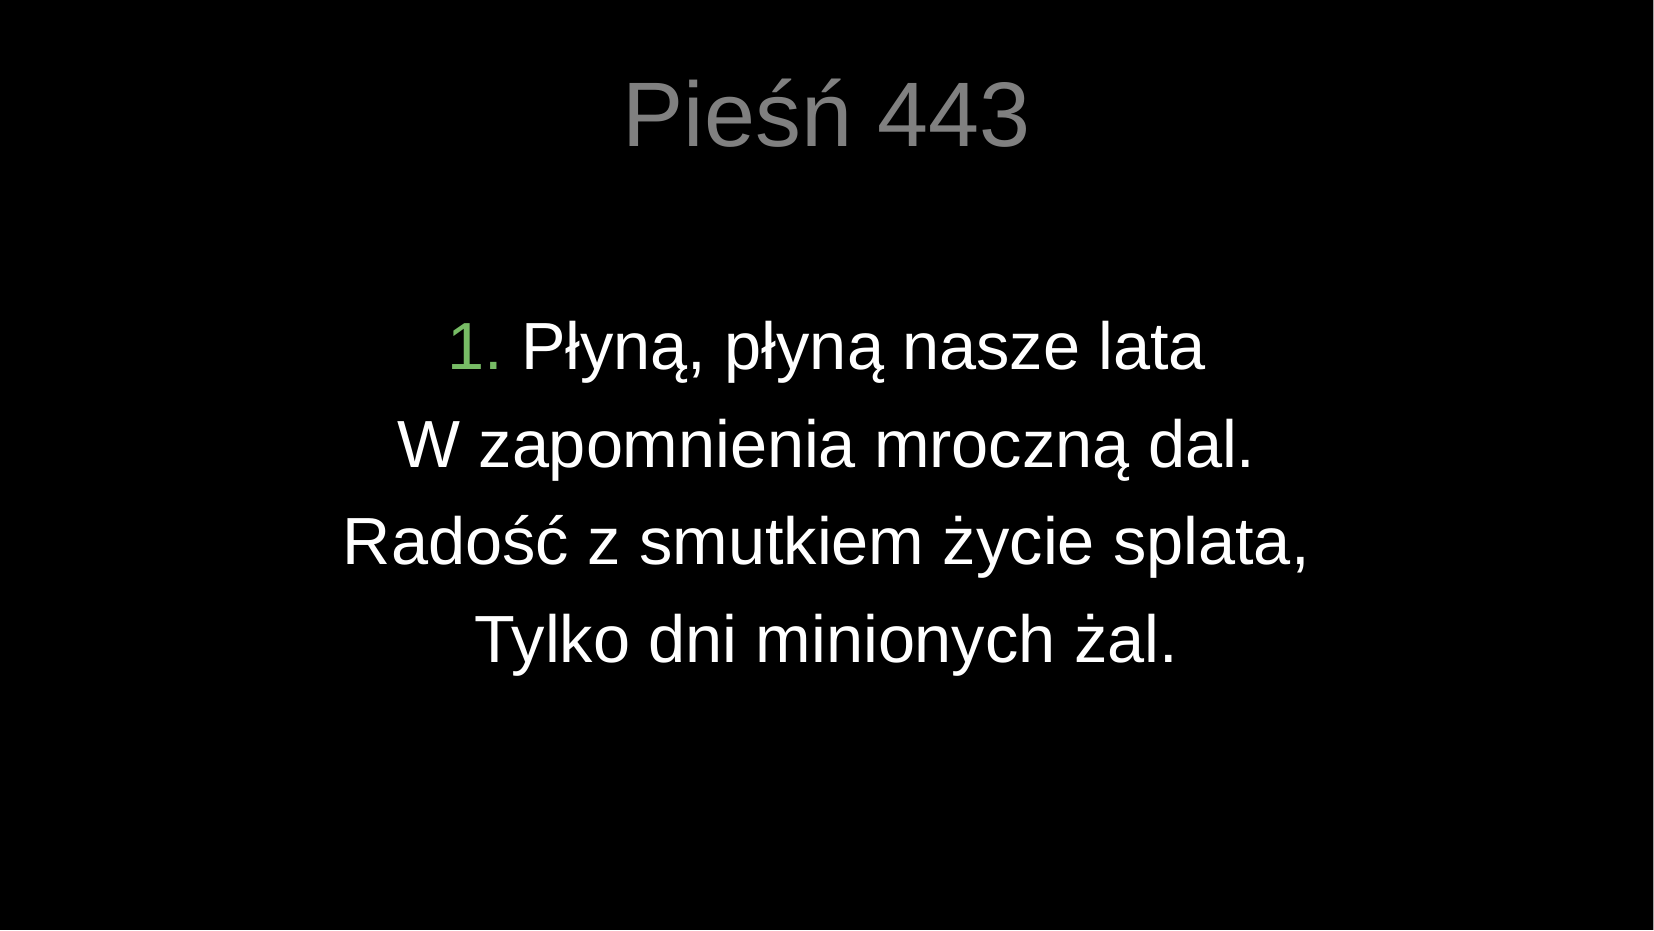

# Pieśń 443
1. Płyną, płyną nasze lata
W zapomnienia mroczną dal.
Radość z smutkiem życie splata,
Tylko dni minionych żal.